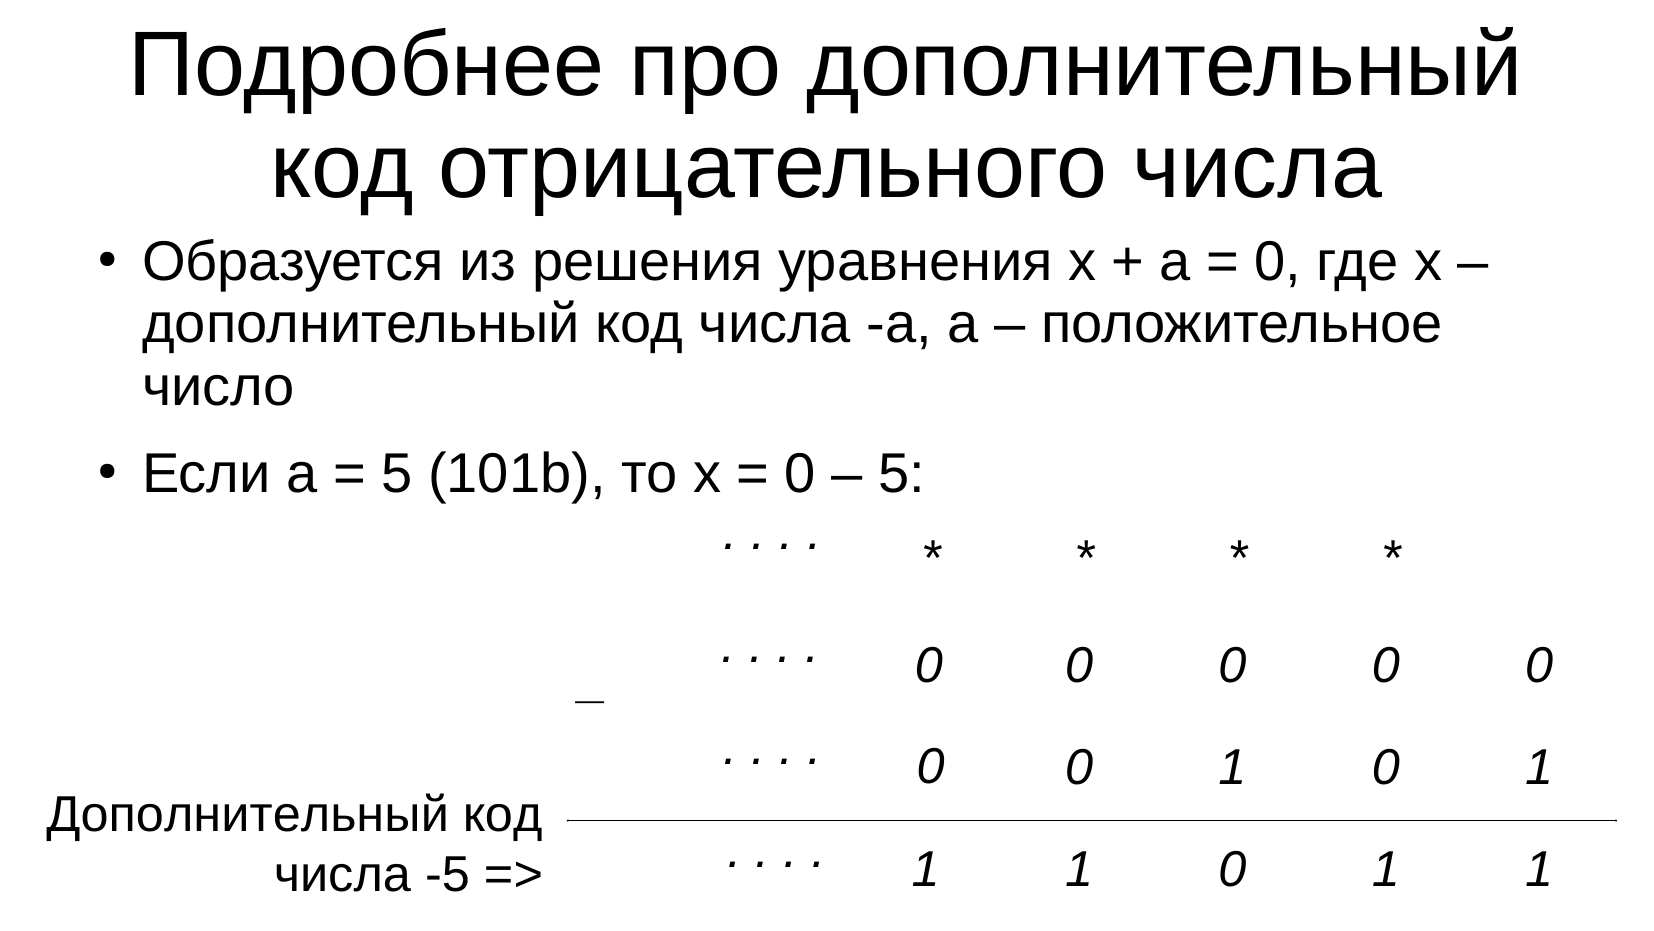

# Подробнее про дополнительный код отрицательного числа
Образуется из решения уравнения x + a = 0, где x – дополнительный код числа -a, a – положительное число
Если a = 5 (101b), то x = 0 – 5: